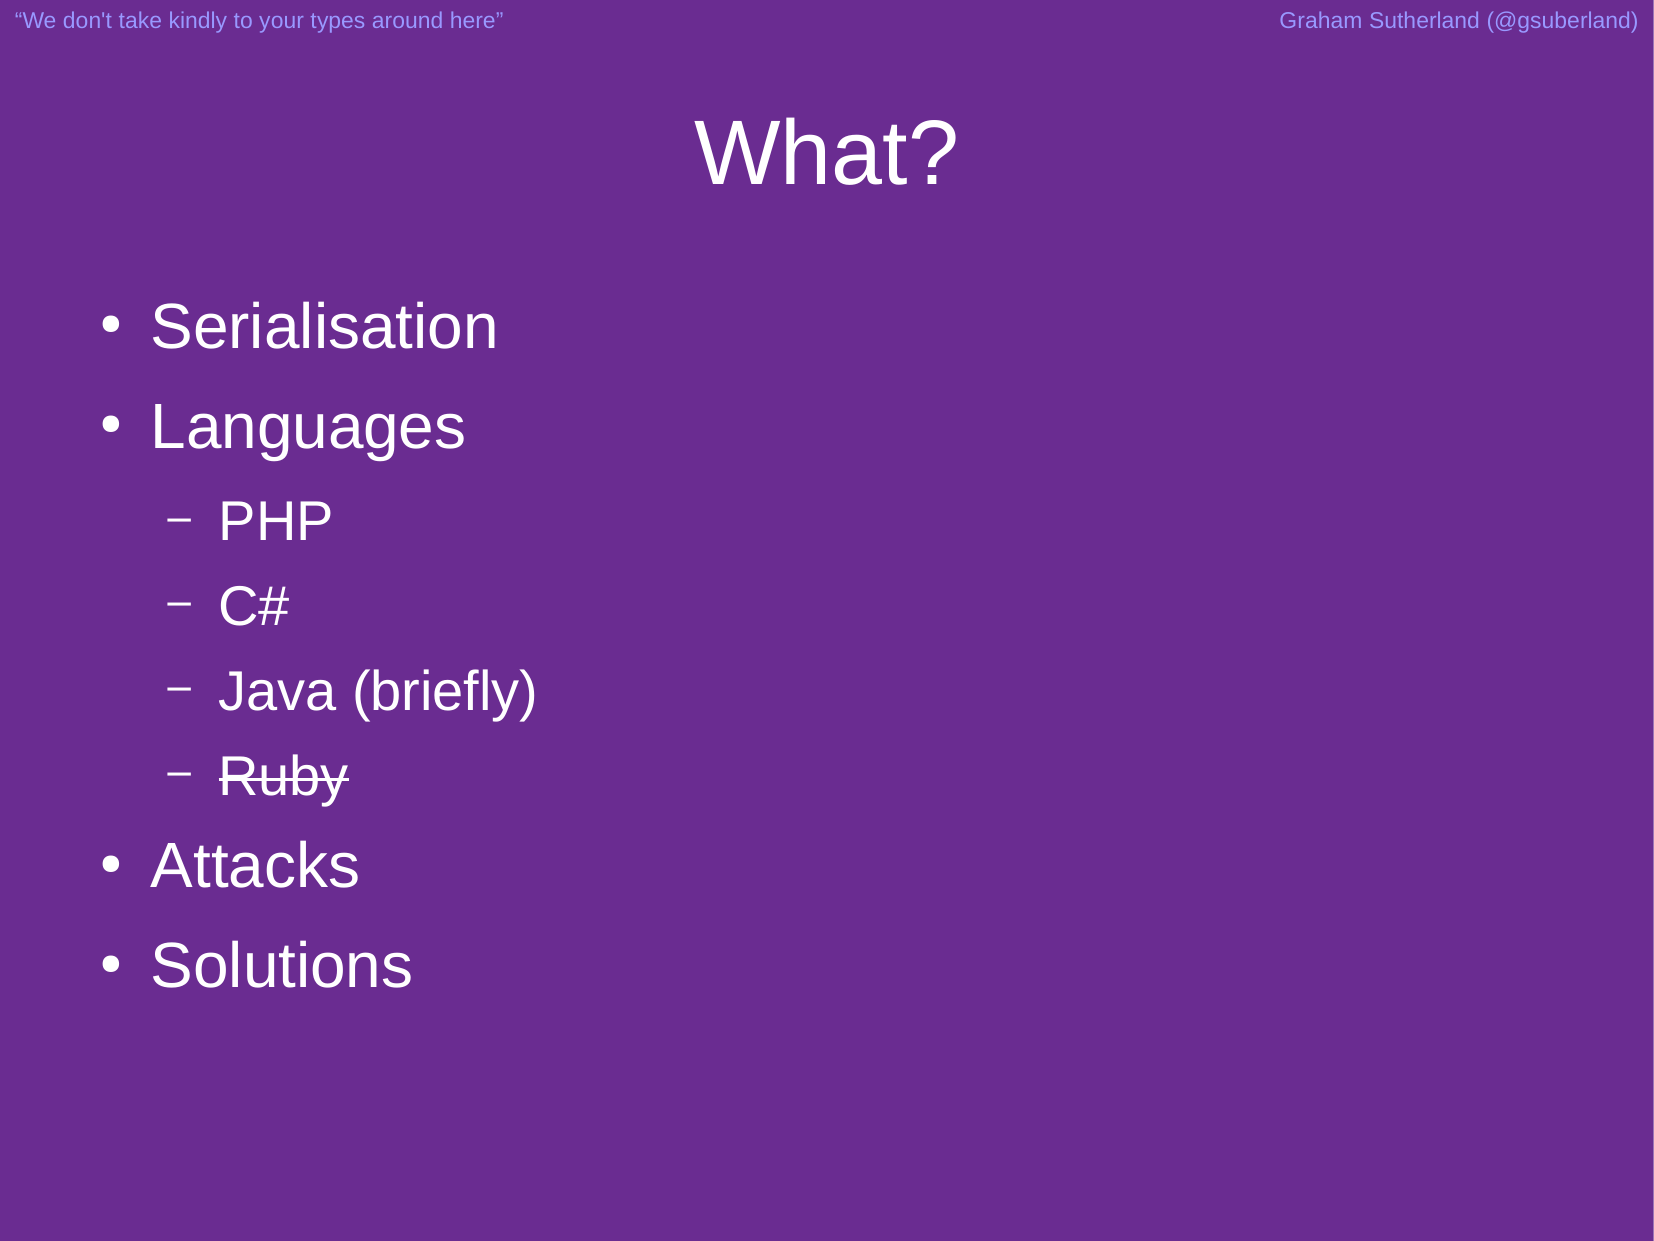

# What?
Serialisation
Languages
PHP
C#
Java (briefly)
Ruby
Attacks
Solutions